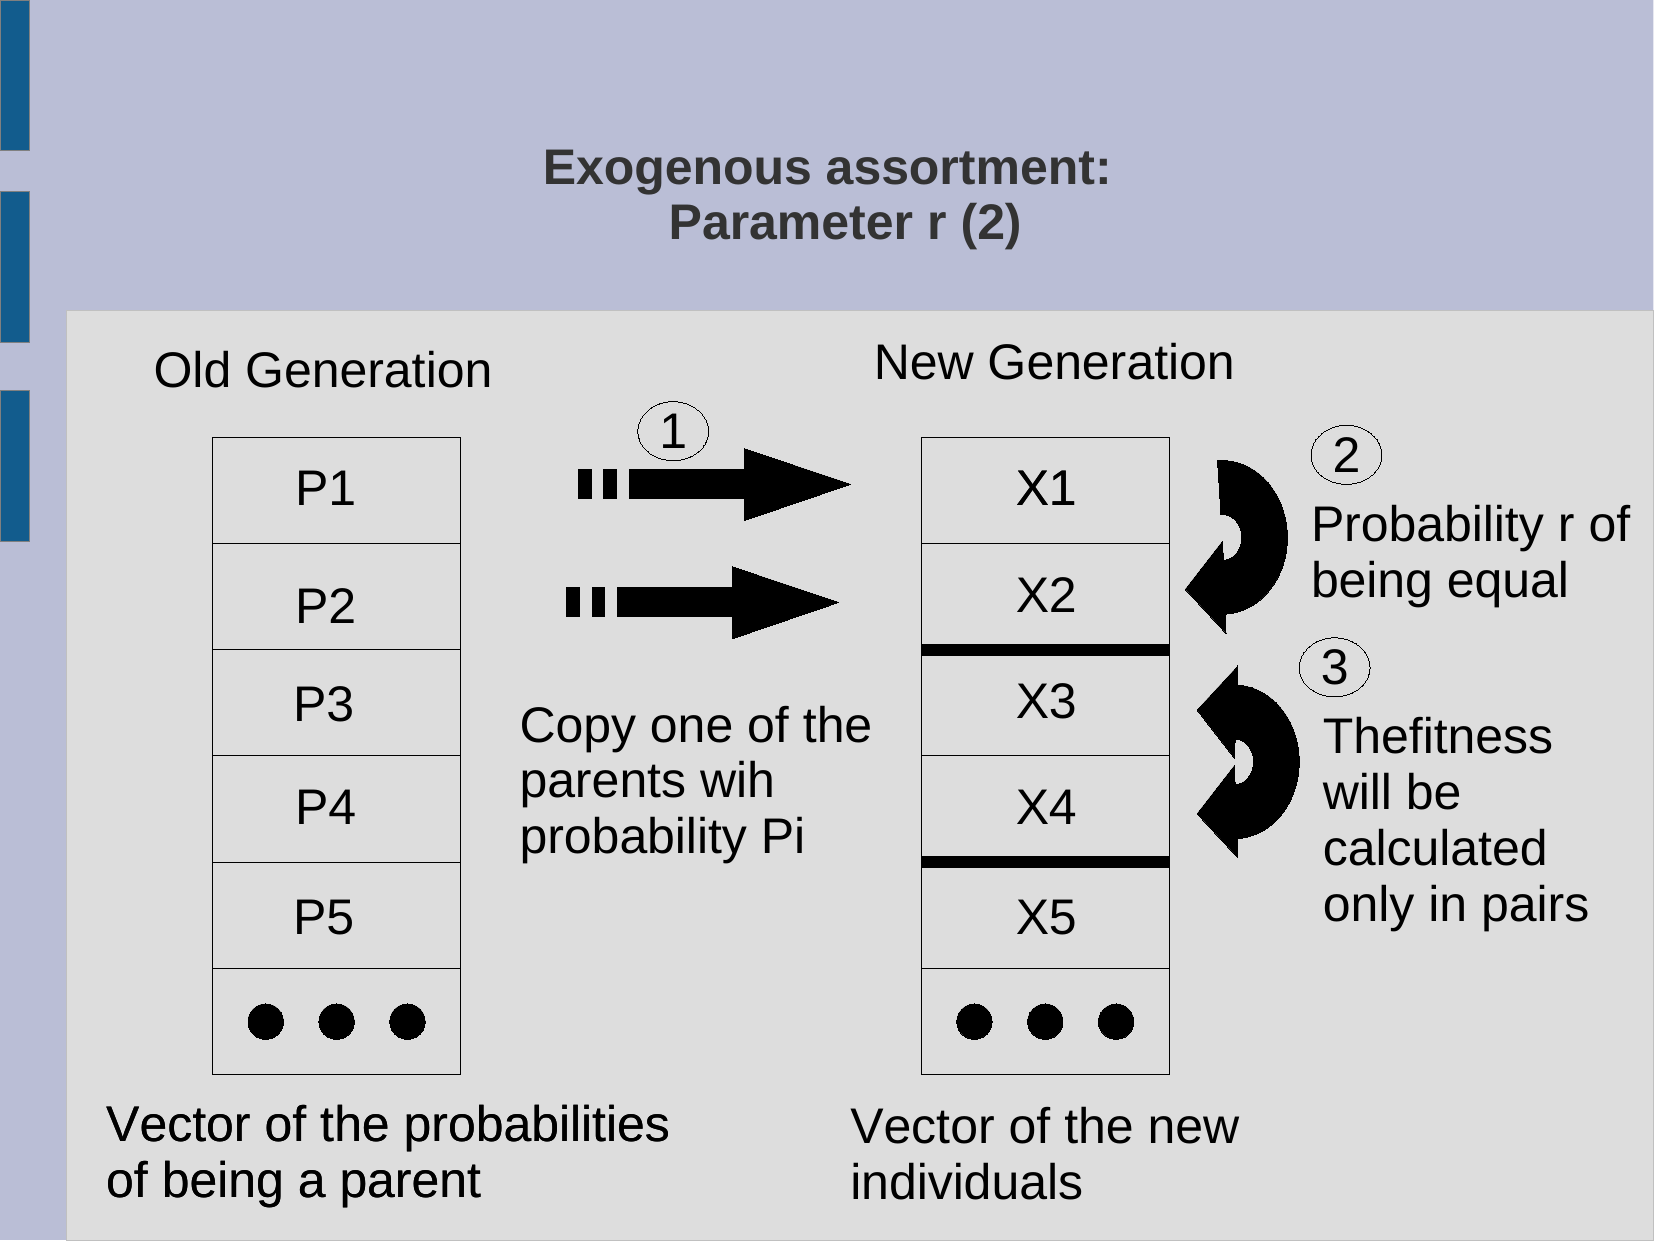

# Exogenous assortment: Parameter r (2)
New Generation
Old Generation
1
2
P1
X1
X1
Probability r of being equal
X2
P2
3
X3
P3
Copy one of the parents wih probability Pi
Thefitness will be calculated only in pairs
P4
X4
P5
X5
Vector of the probabilities of being a parent
Vector of the probabilities of being a parent
Vector of the new individuals